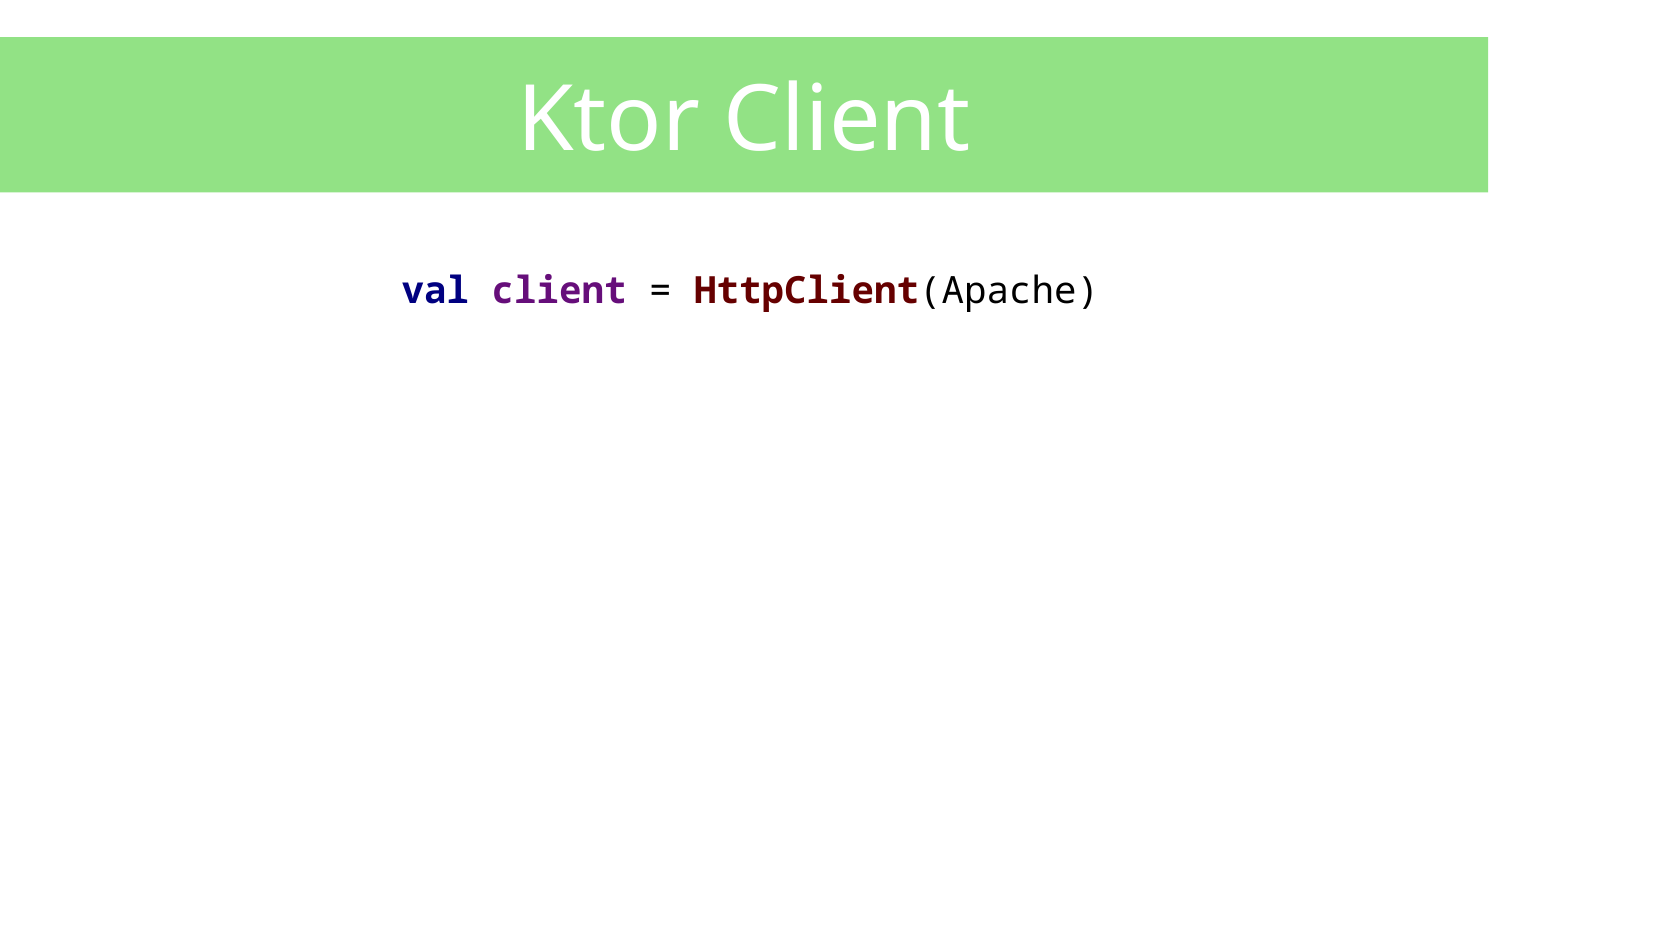

# Ktor Client
val client = HttpClient(Apache)